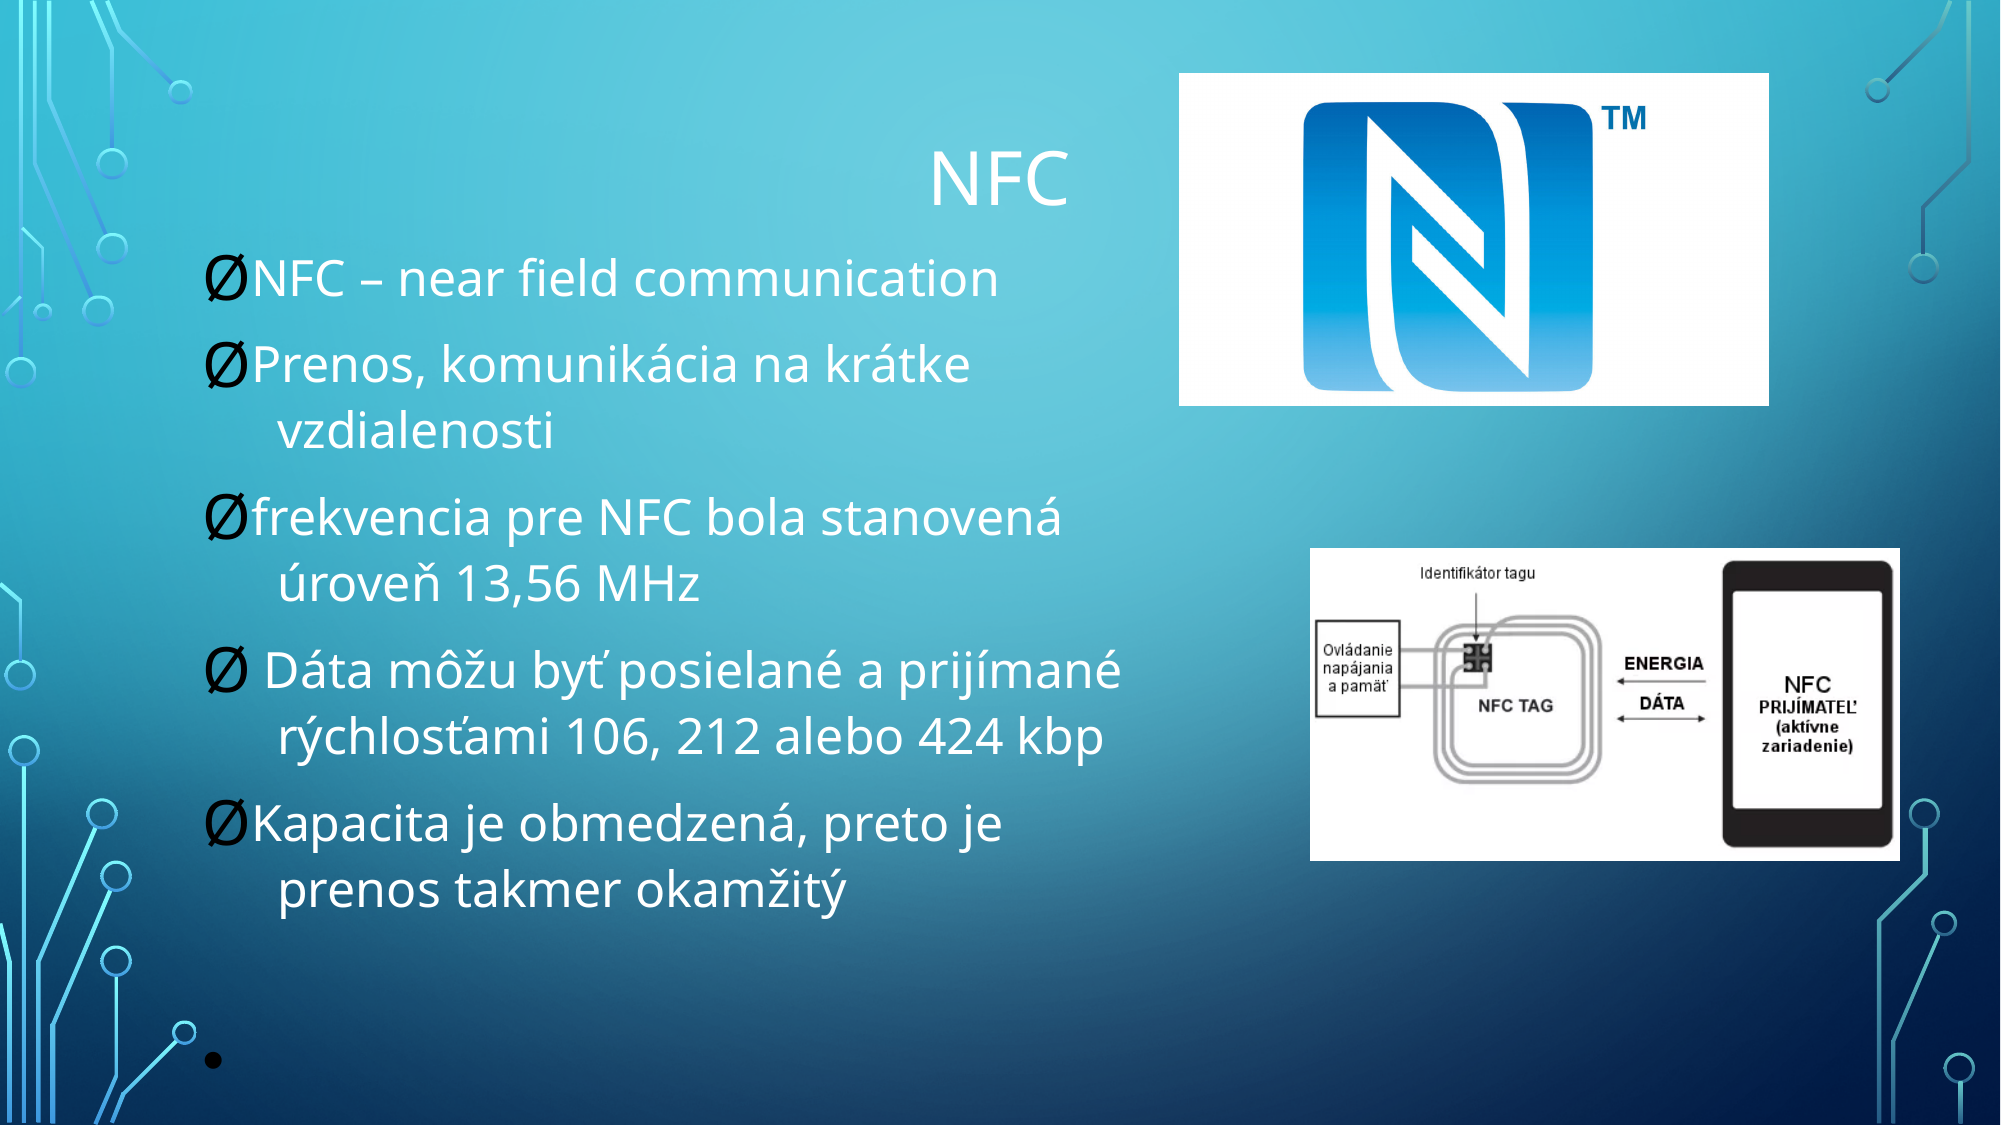

# NFC
NFC – near field communication
Prenos, komunikácia na krátke vzdialenosti
frekvencia pre NFC bola stanovená úroveň 13,56 MHz
 Dáta môžu byť posielané a prijímané rýchlosťami 106, 212 alebo 424 kbp
Kapacita je obmedzená, preto je prenos takmer okamžitý